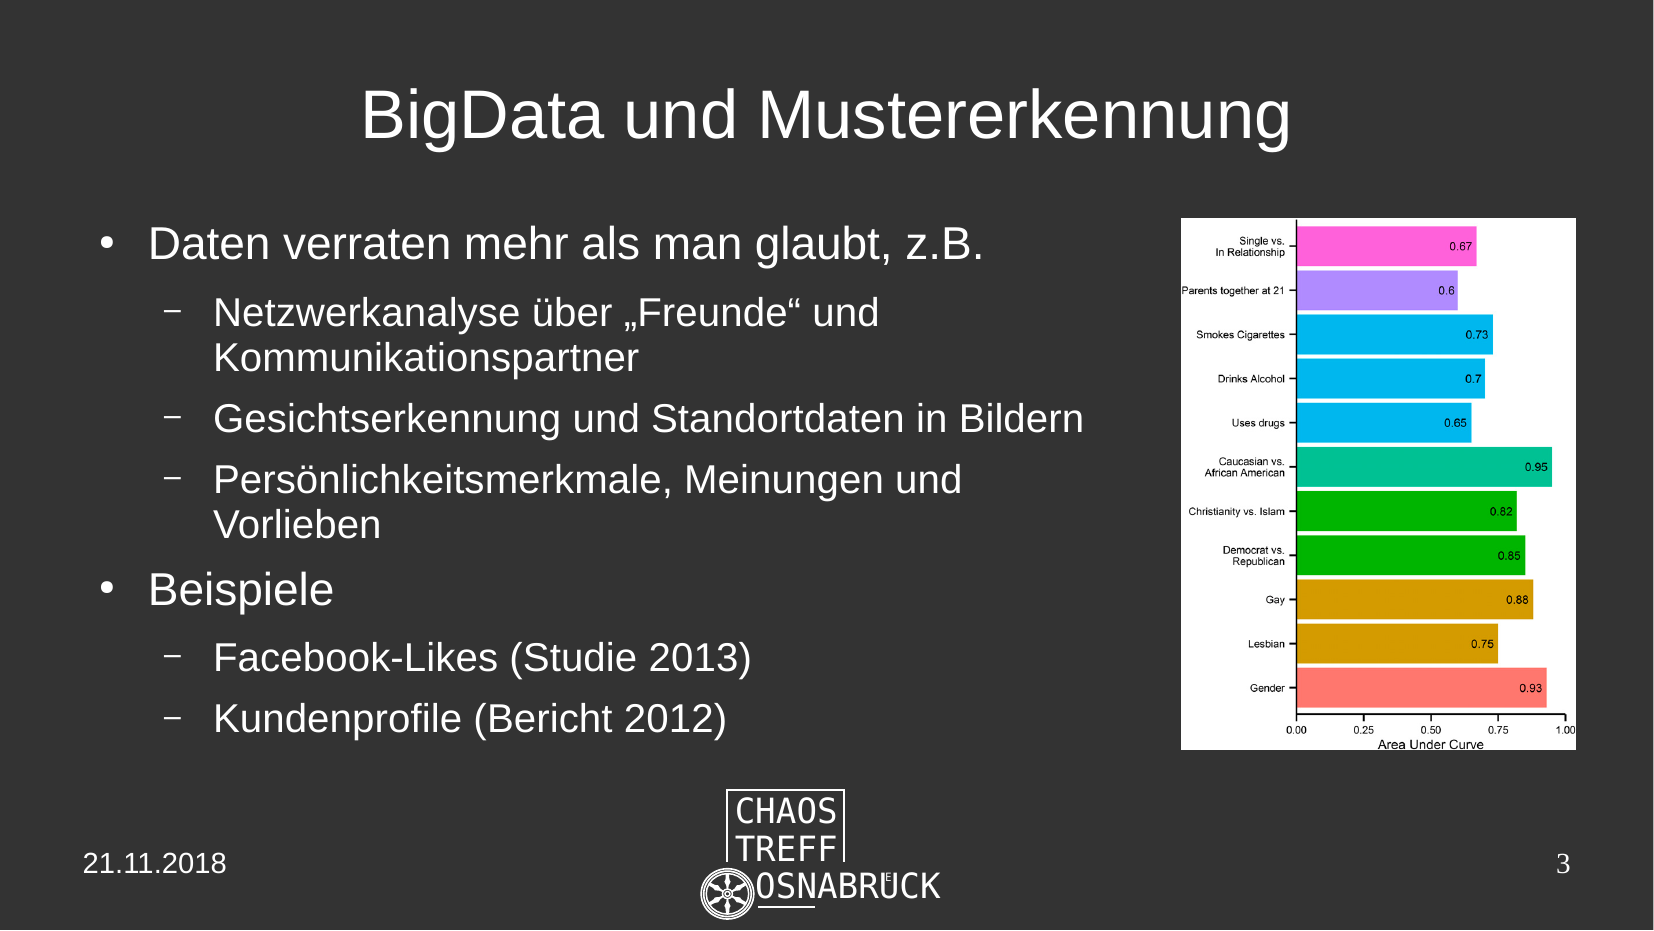

# BigData und Mustererkennung
Daten verraten mehr als man glaubt, z.B.
Netzwerkanalyse über „Freunde“ und Kommunikationspartner
Gesichtserkennung und Standortdaten in Bildern
Persönlichkeitsmerkmale, Meinungen und Vorlieben
Beispiele
Facebook-Likes (Studie 2013)
Kundenprofile (Bericht 2012)
3